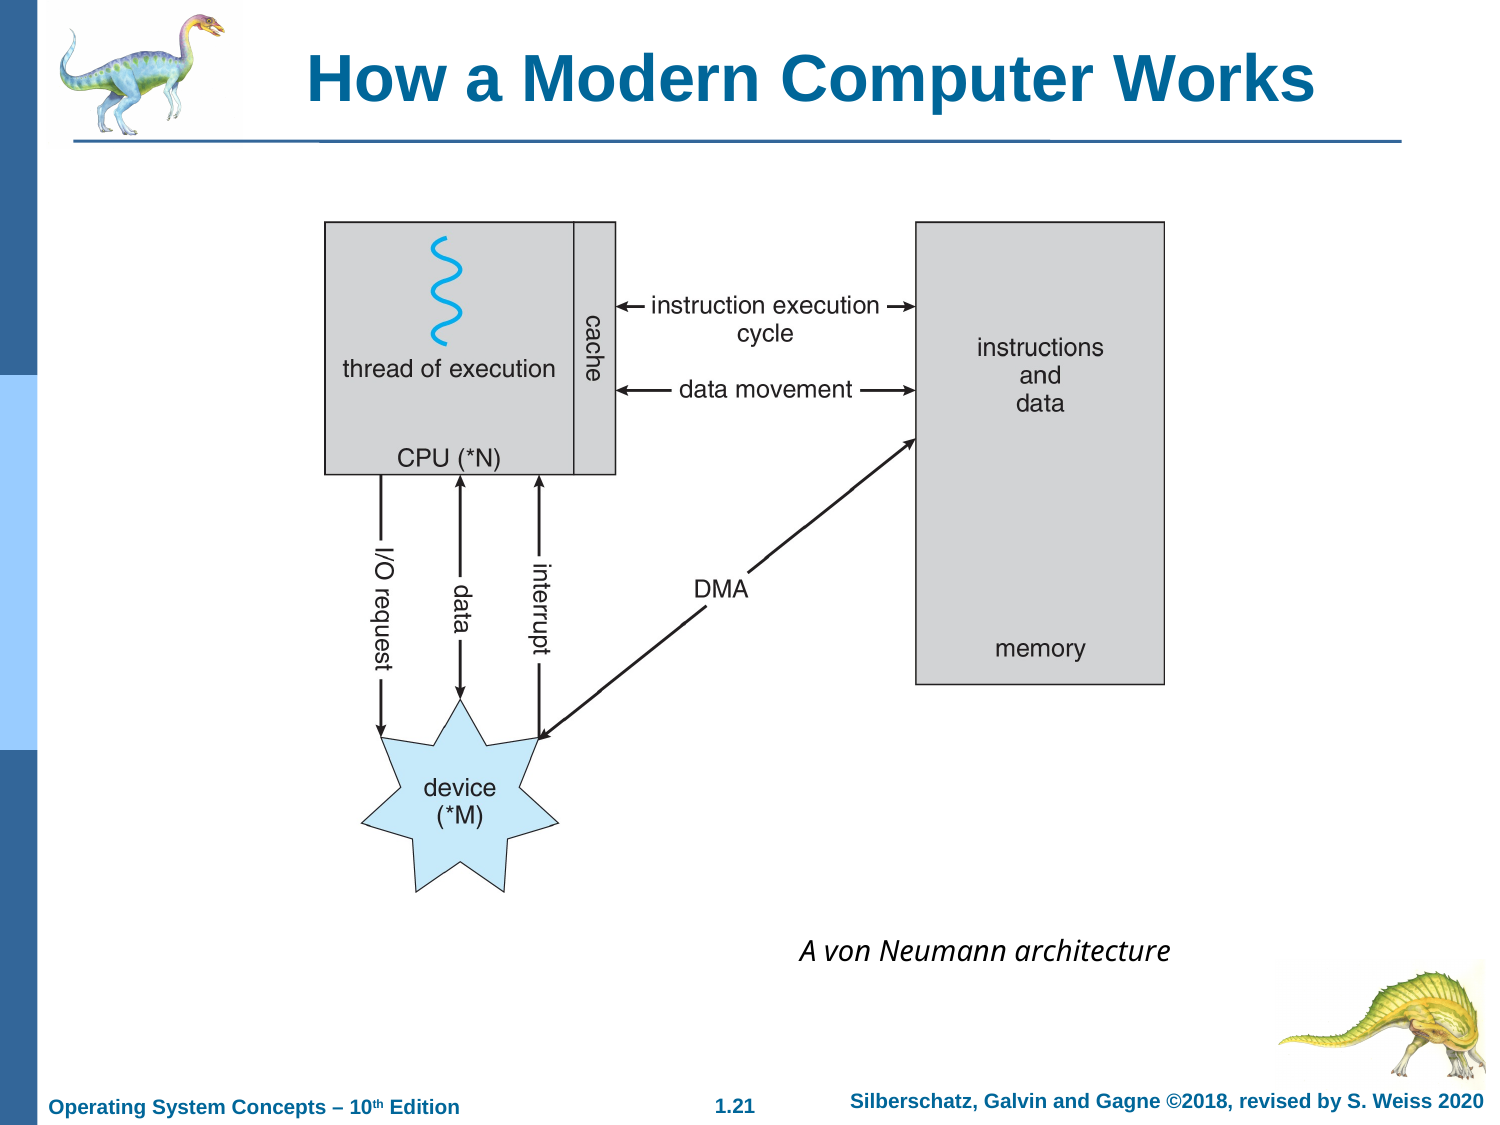

How a Modern Computer Works
A von Neumann architecture